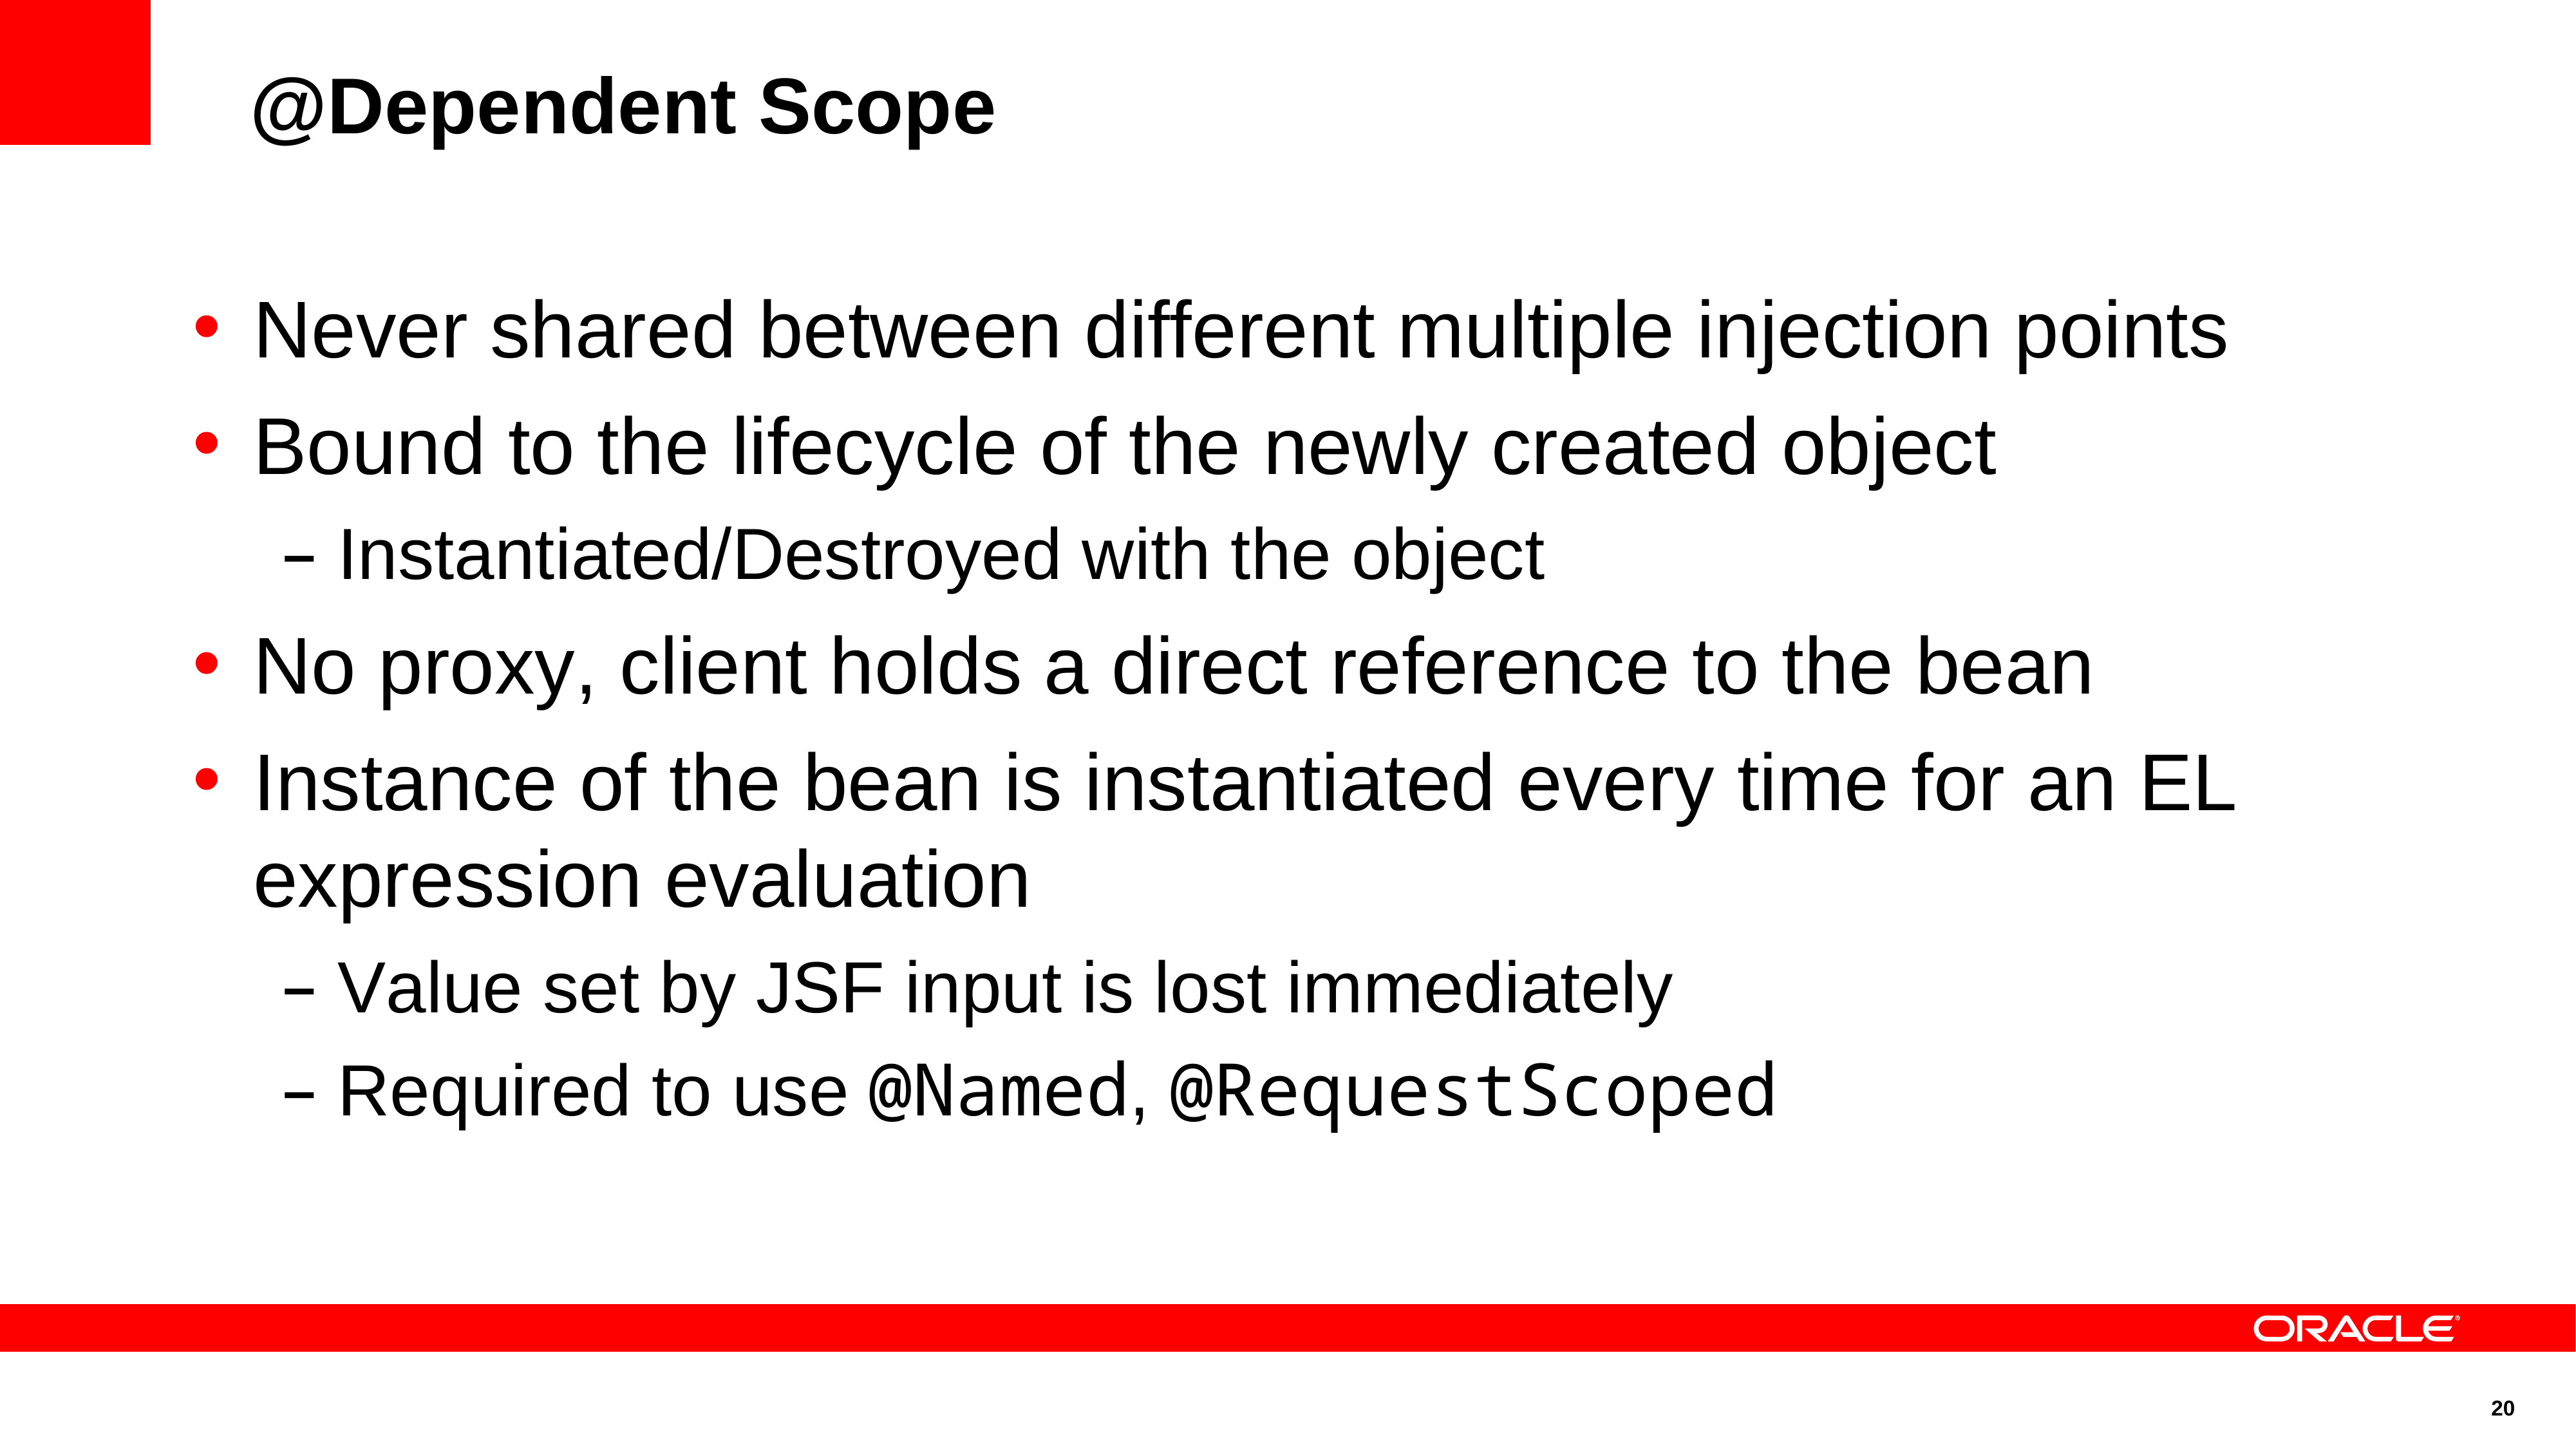

# @Dependent Scope
Never shared between different multiple injection points
Bound to the lifecycle of the newly created object
Instantiated/Destroyed with the object
No proxy, client holds a direct reference to the bean
Instance of the bean is instantiated every time for an EL expression evaluation
Value set by JSF input is lost immediately
Required to use @Named, @RequestScoped